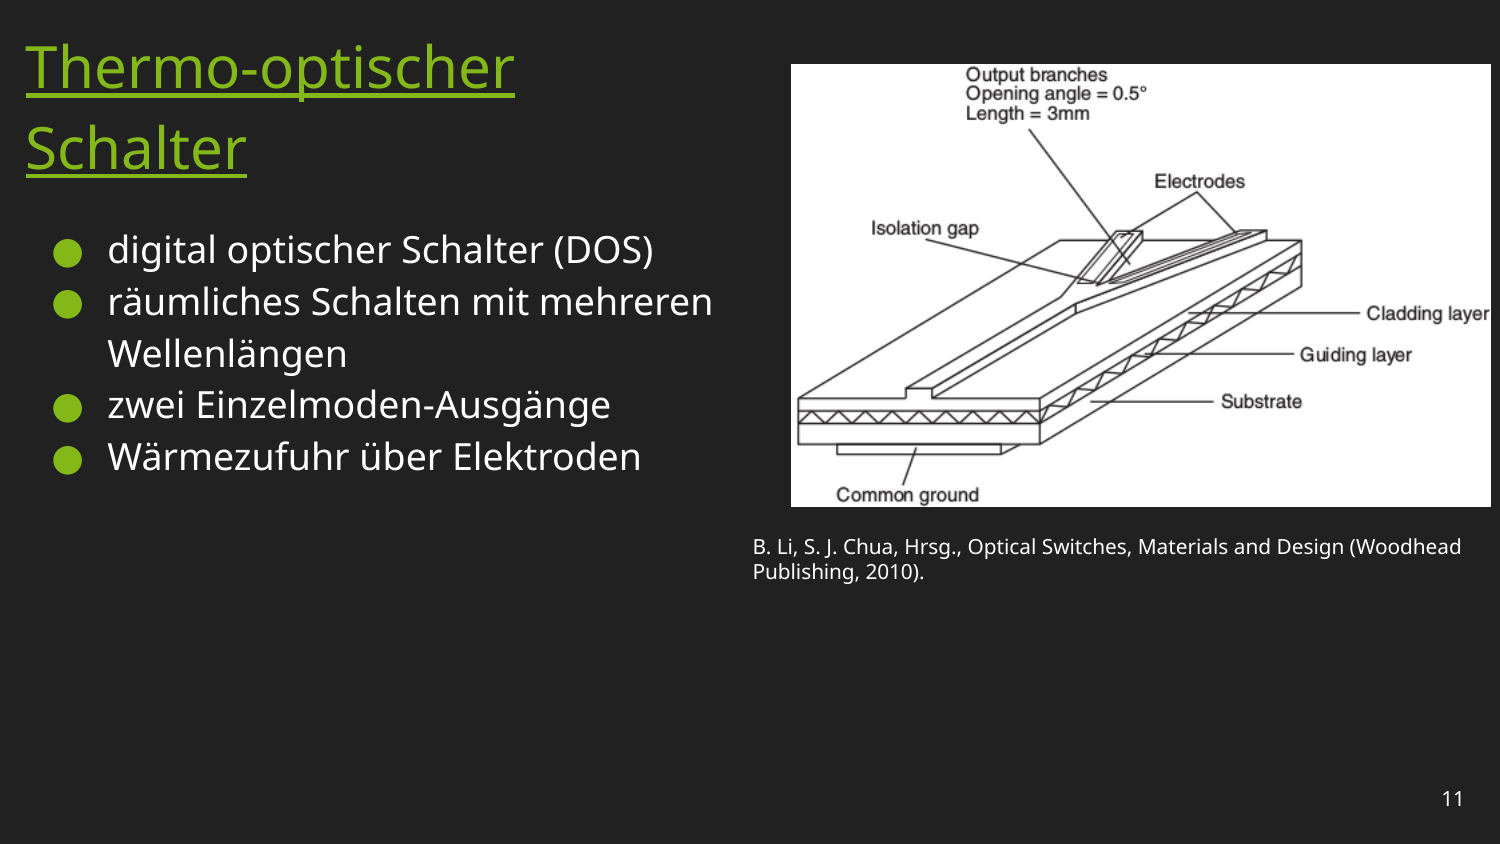

# Thermo-optischer Schalter
digital optischer Schalter (DOS)
räumliches Schalten mit mehreren Wellenlängen
zwei Einzelmoden-Ausgänge
Wärmezufuhr über Elektroden
B. Li, S. J. Chua, Hrsg., Optical Switches, Materials and Design (Woodhead Publishing, 2010).